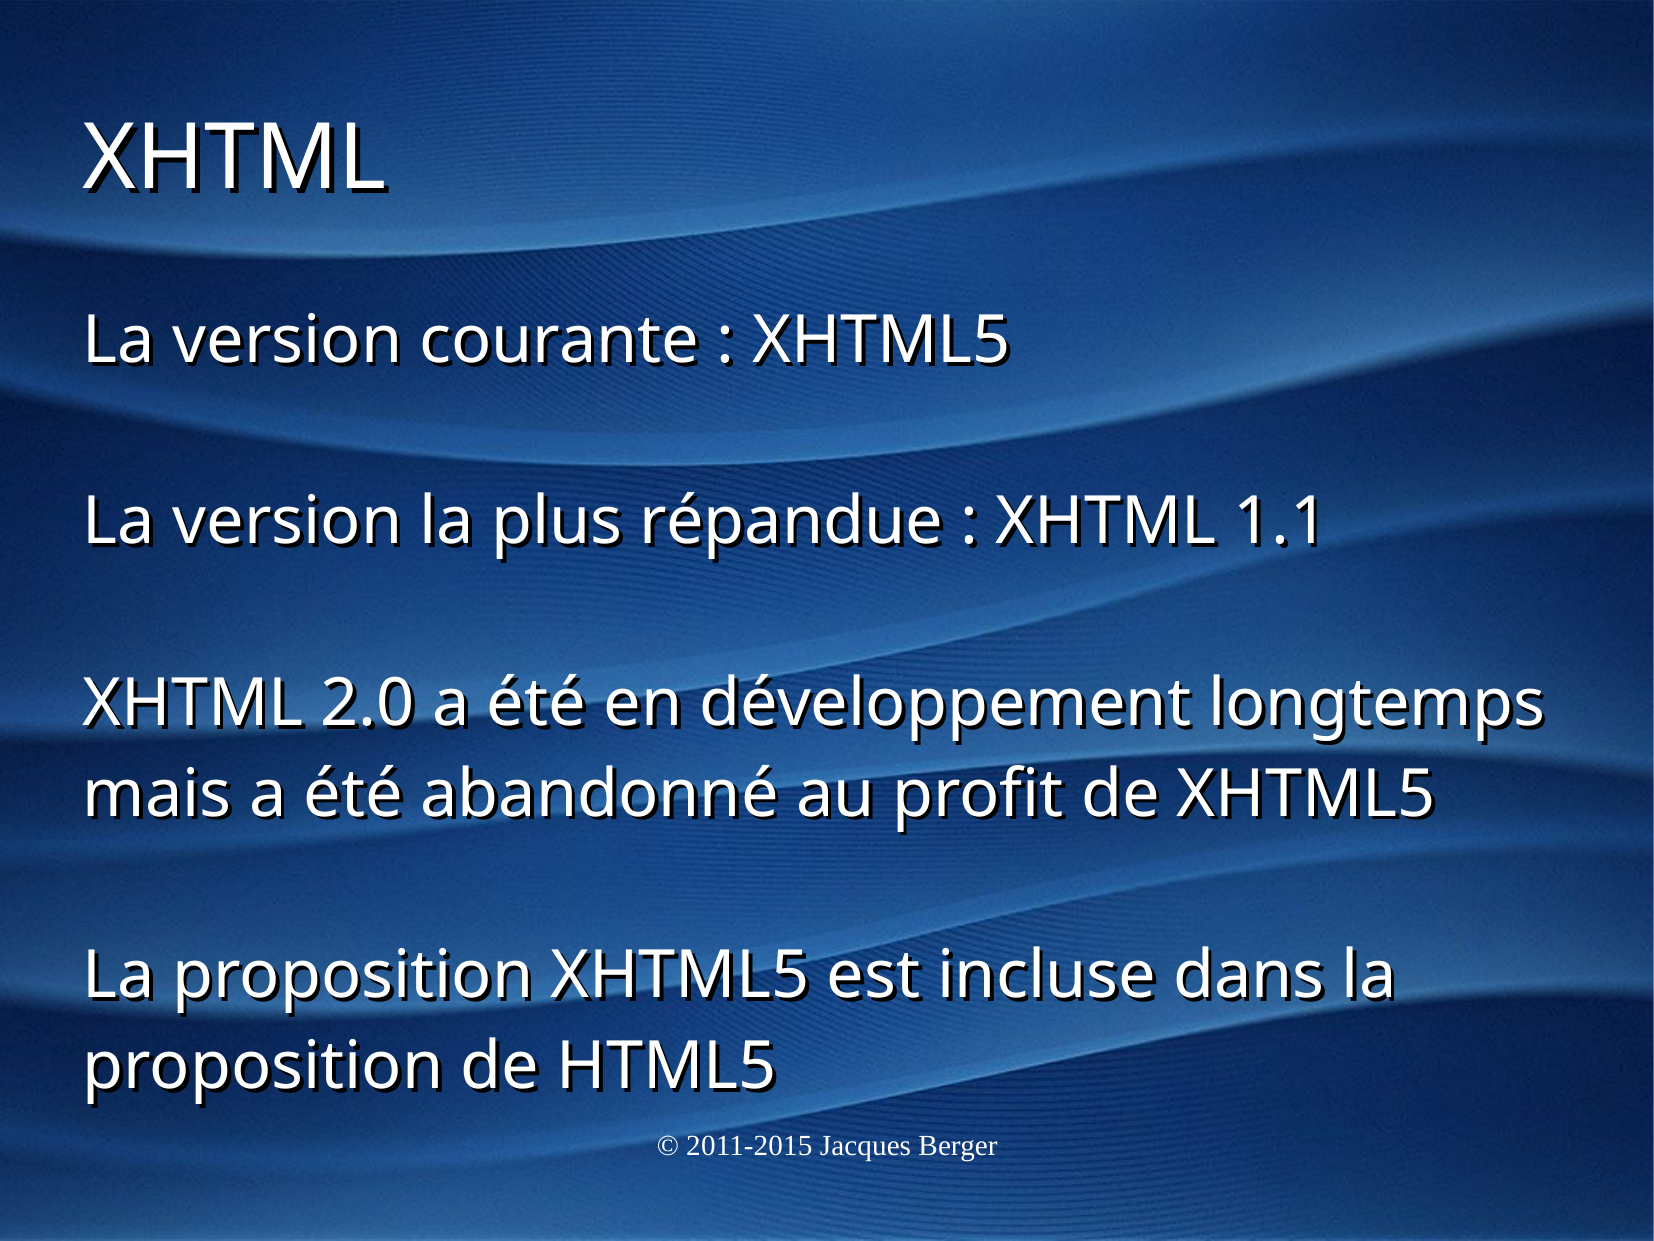

# XHTML
La version courante : XHTML5
La version la plus répandue : XHTML 1.1
XHTML 2.0 a été en développement longtemps mais a été abandonné au profit de XHTML5
La proposition XHTML5 est incluse dans la proposition de HTML5
© 2011-2015 Jacques Berger